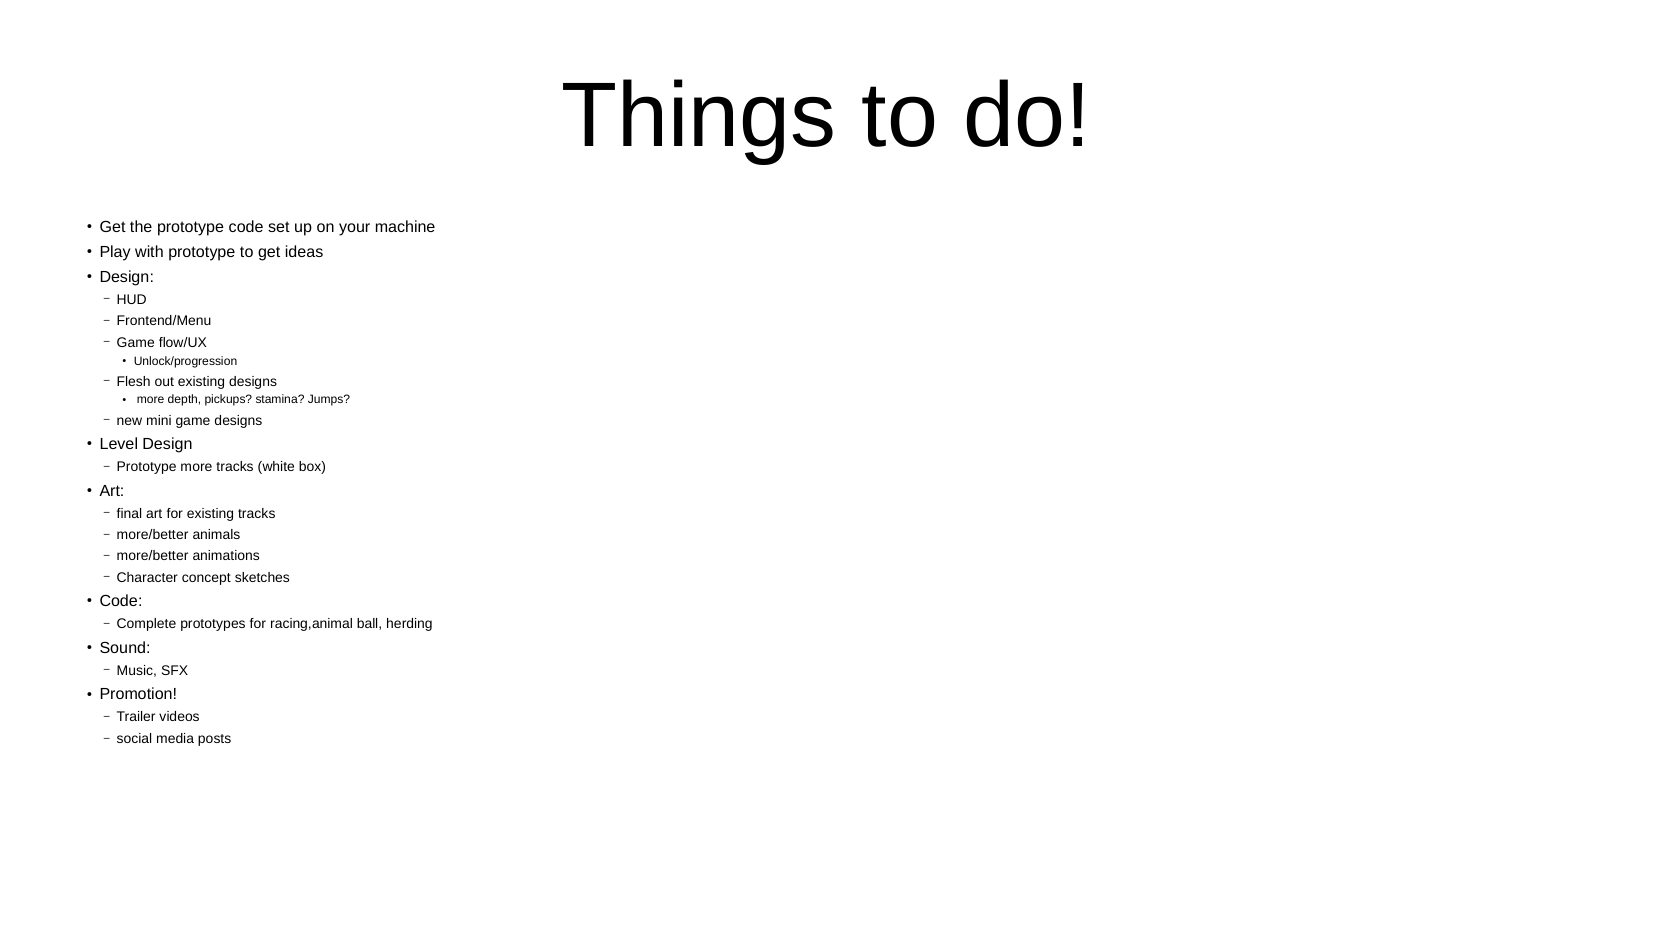

# Things to do!
Get the prototype code set up on your machine
Play with prototype to get ideas
Design:
HUD
Frontend/Menu
Game flow/UX
Unlock/progression
Flesh out existing designs
 more depth, pickups? stamina? Jumps?
new mini game designs
Level Design
Prototype more tracks (white box)
Art:
final art for existing tracks
more/better animals
more/better animations
Character concept sketches
Code:
Complete prototypes for racing,animal ball, herding
Sound:
Music, SFX
Promotion!
Trailer videos
social media posts